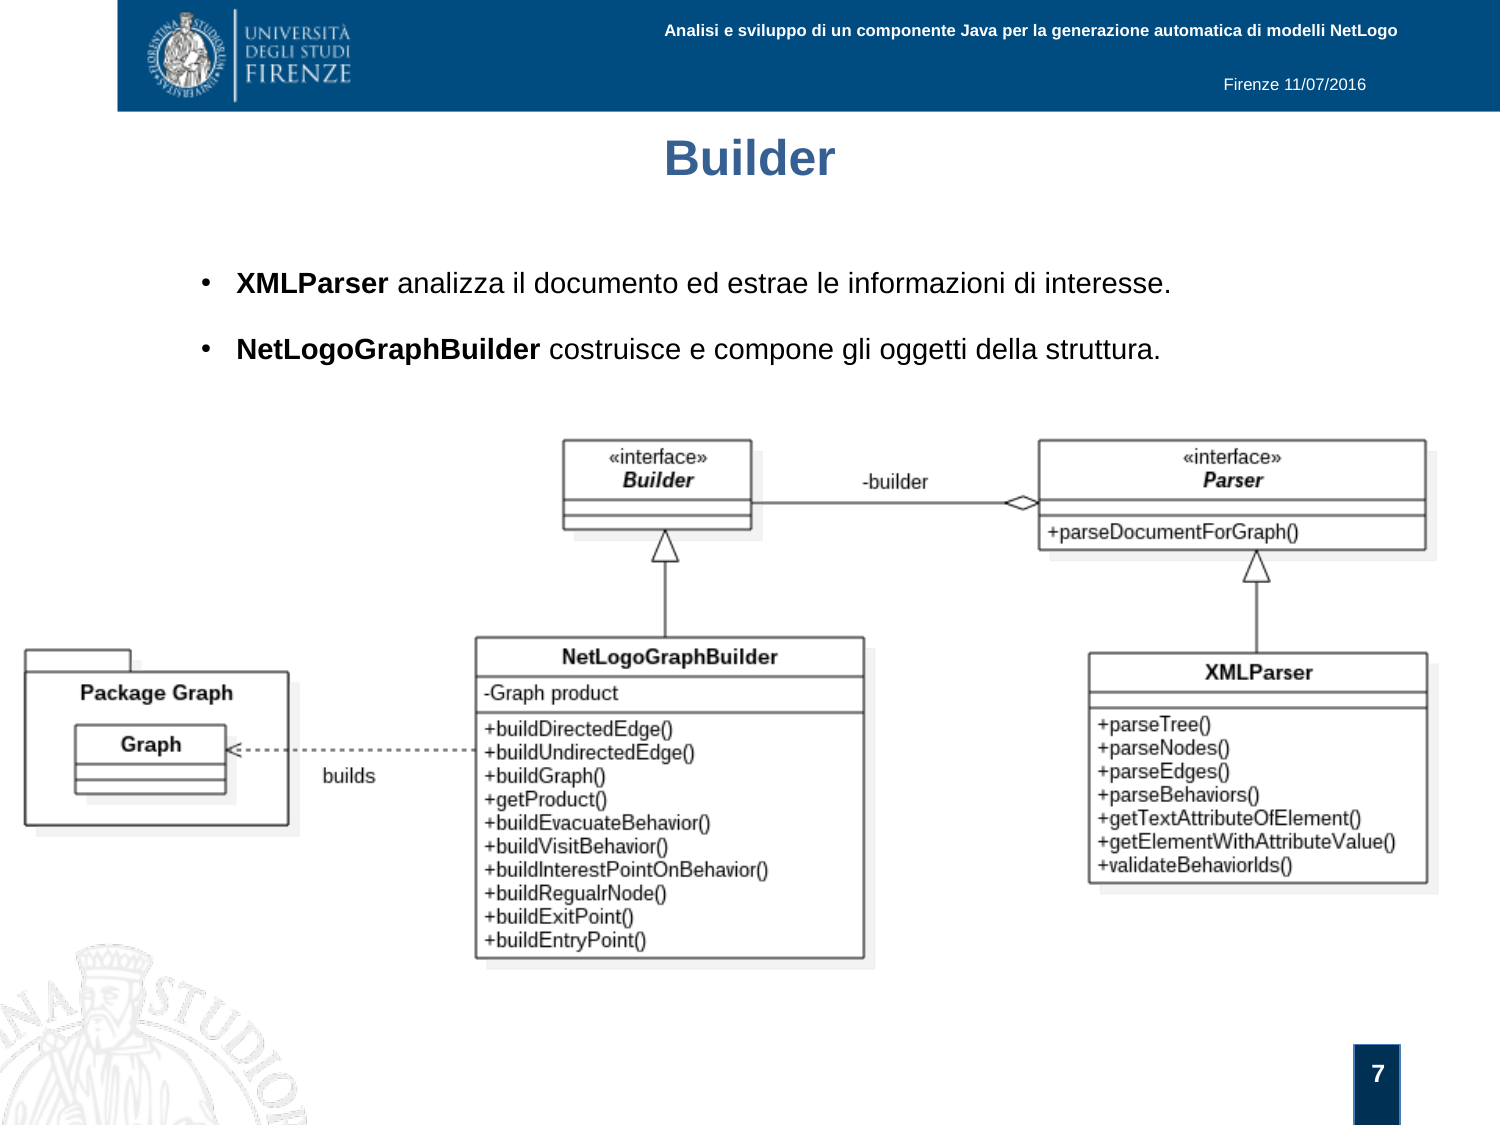

Analisi e sviluppo di un componente Java per la generazione automatica di modelli NetLogo
Firenze 11/07/2016
Builder
XMLParser analizza il documento ed estrae le informazioni di interesse.
NetLogoGraphBuilder costruisce e compone gli oggetti della struttura.